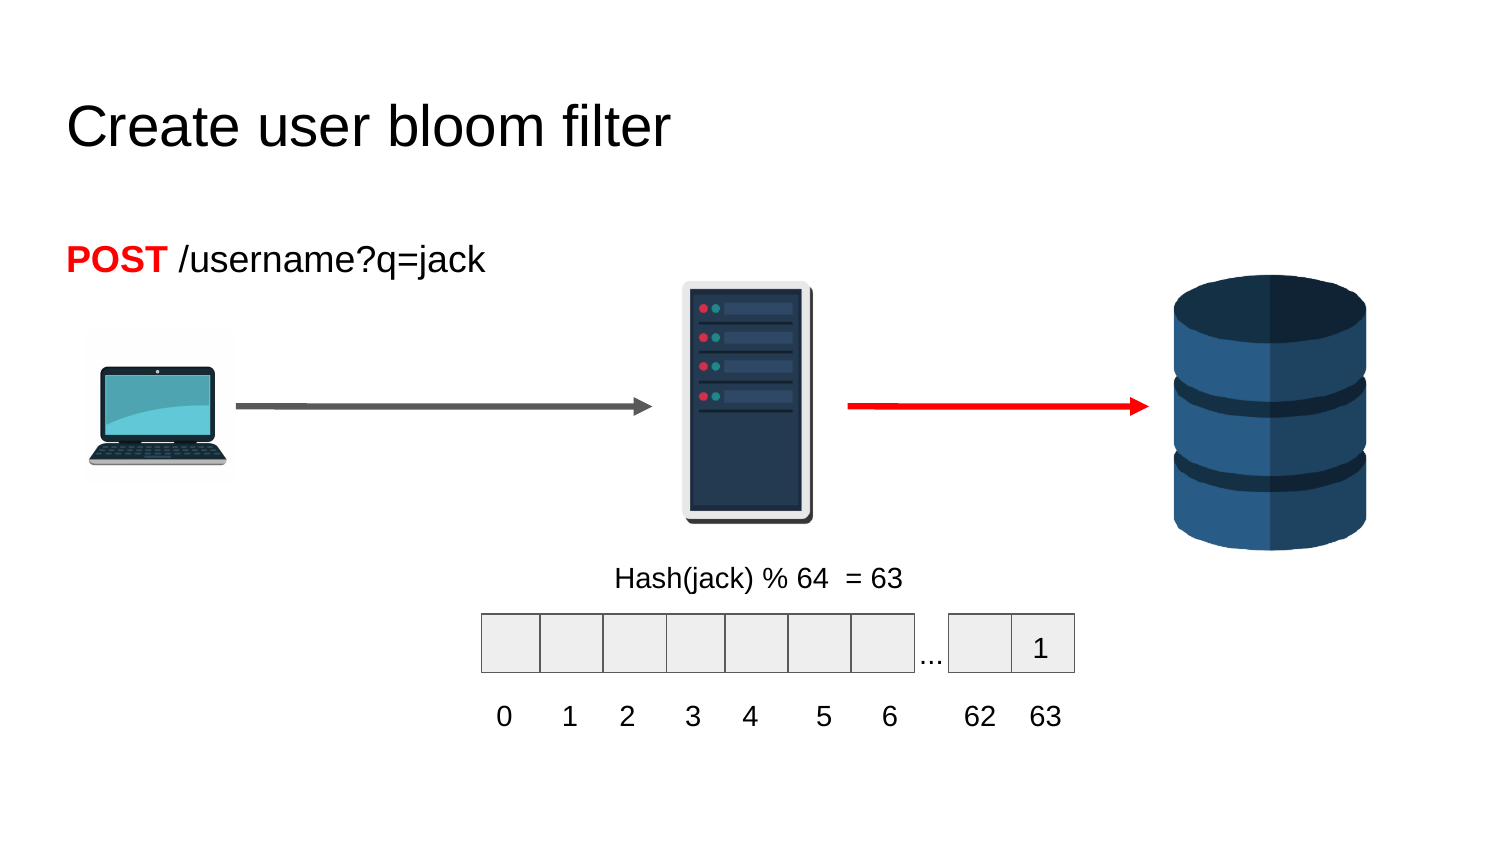

# Create user bloom filter
POST /username?q=jack
Hash(jack) % 64 = 63
1
...
 0 1 2 3 4 5 6 62 63